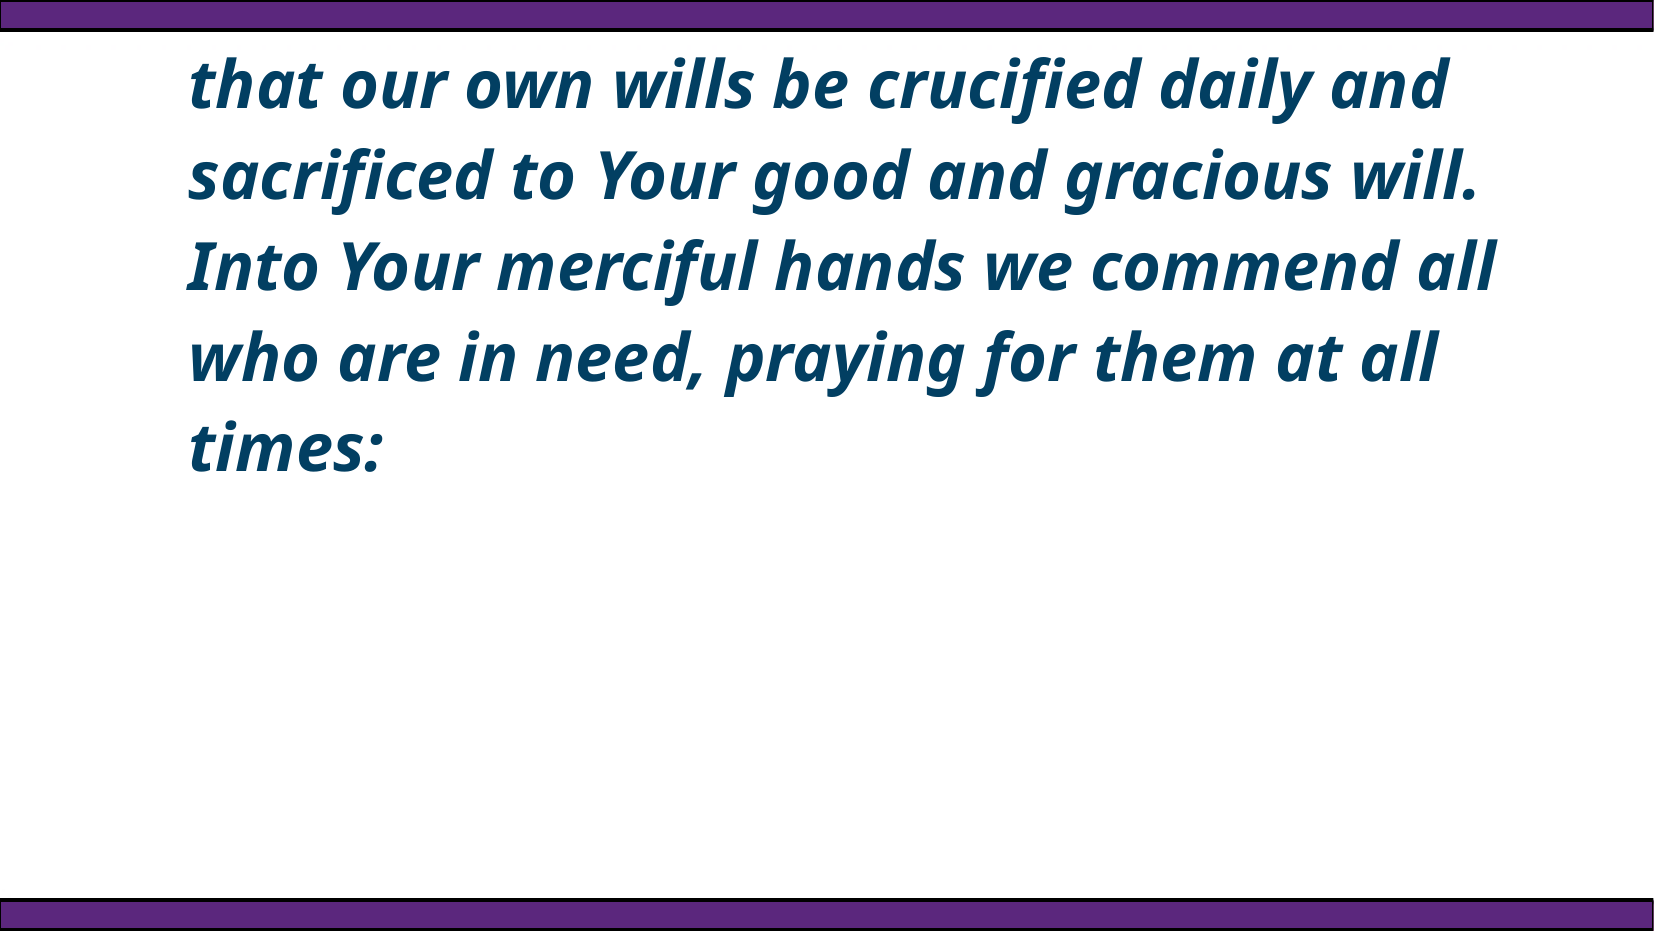

that our own wills be crucified daily and
 sacrificed to Your good and gracious will.
 Into Your merciful hands we commend all
 who are in need, praying for them at all
 times: